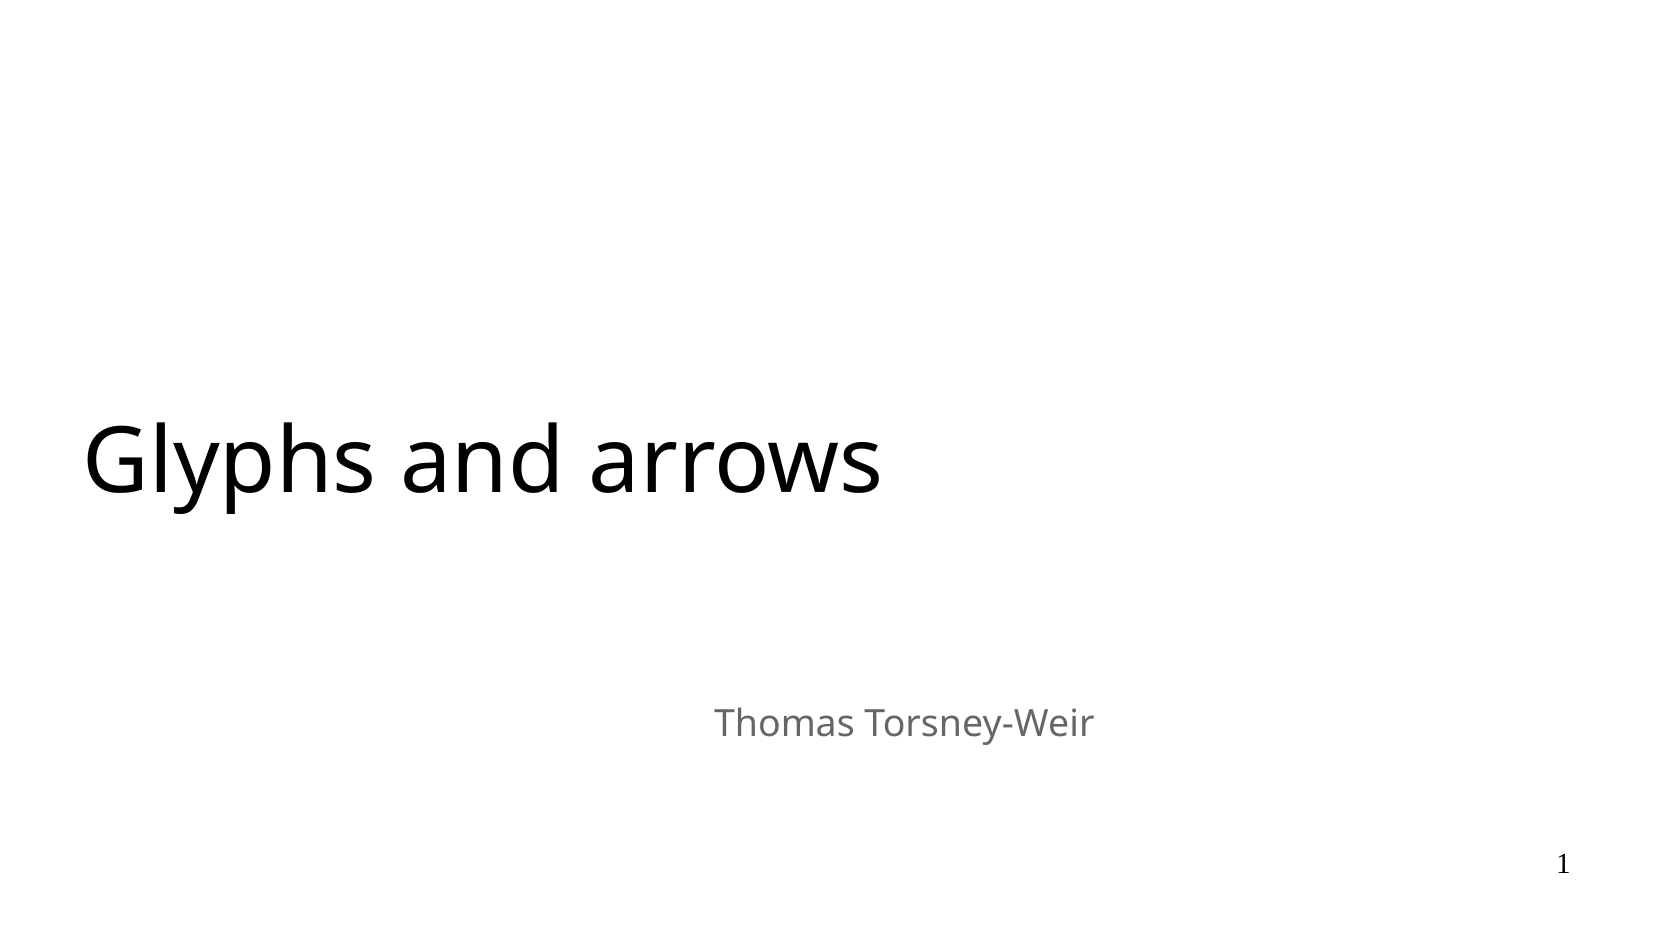

# Glyphs and arrows
Thomas Torsney-Weir
1